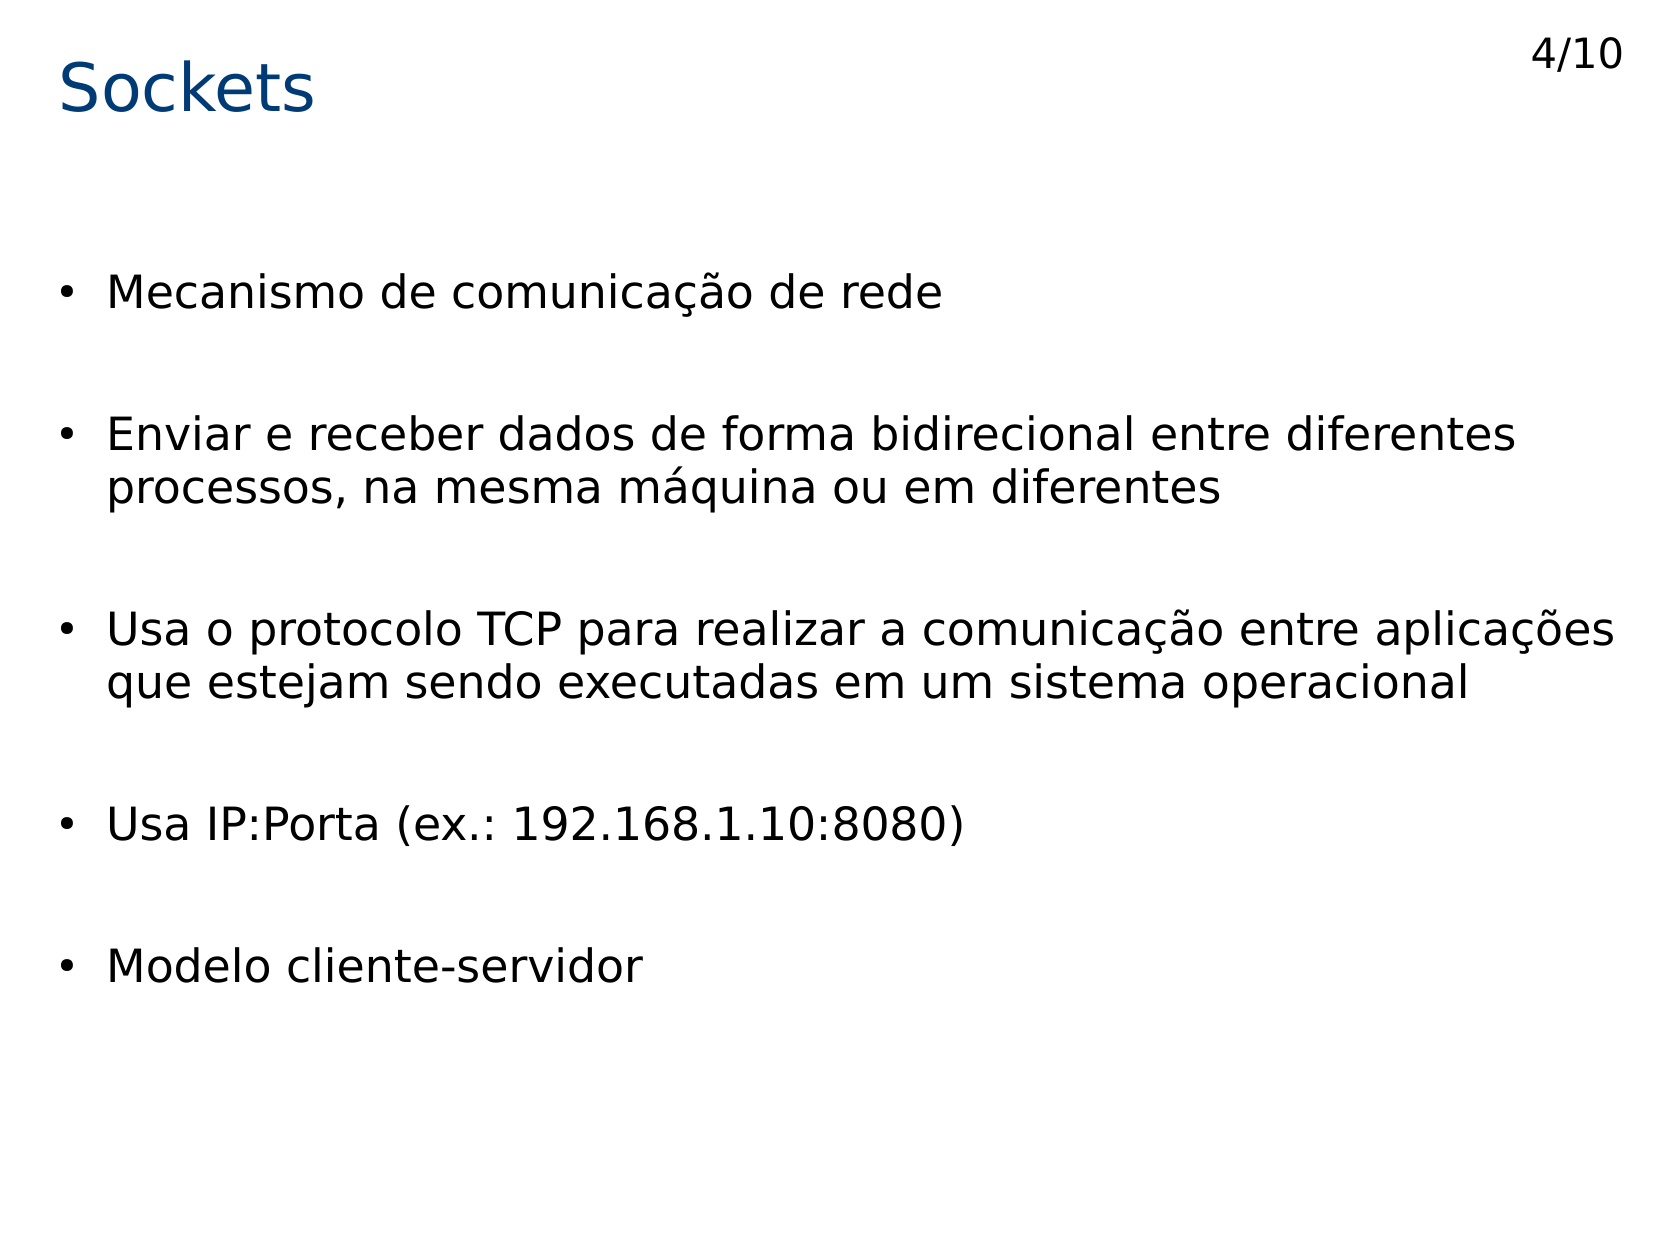

# Sockets
4
Mecanismo de comunicação de rede
Enviar e receber dados de forma bidirecional entre diferentes processos, na mesma máquina ou em diferentes
Usa o protocolo TCP para realizar a comunicação entre aplicações que estejam sendo executadas em um sistema operacional
Usa IP:Porta (ex.: 192.168.1.10:8080)
Modelo cliente-servidor